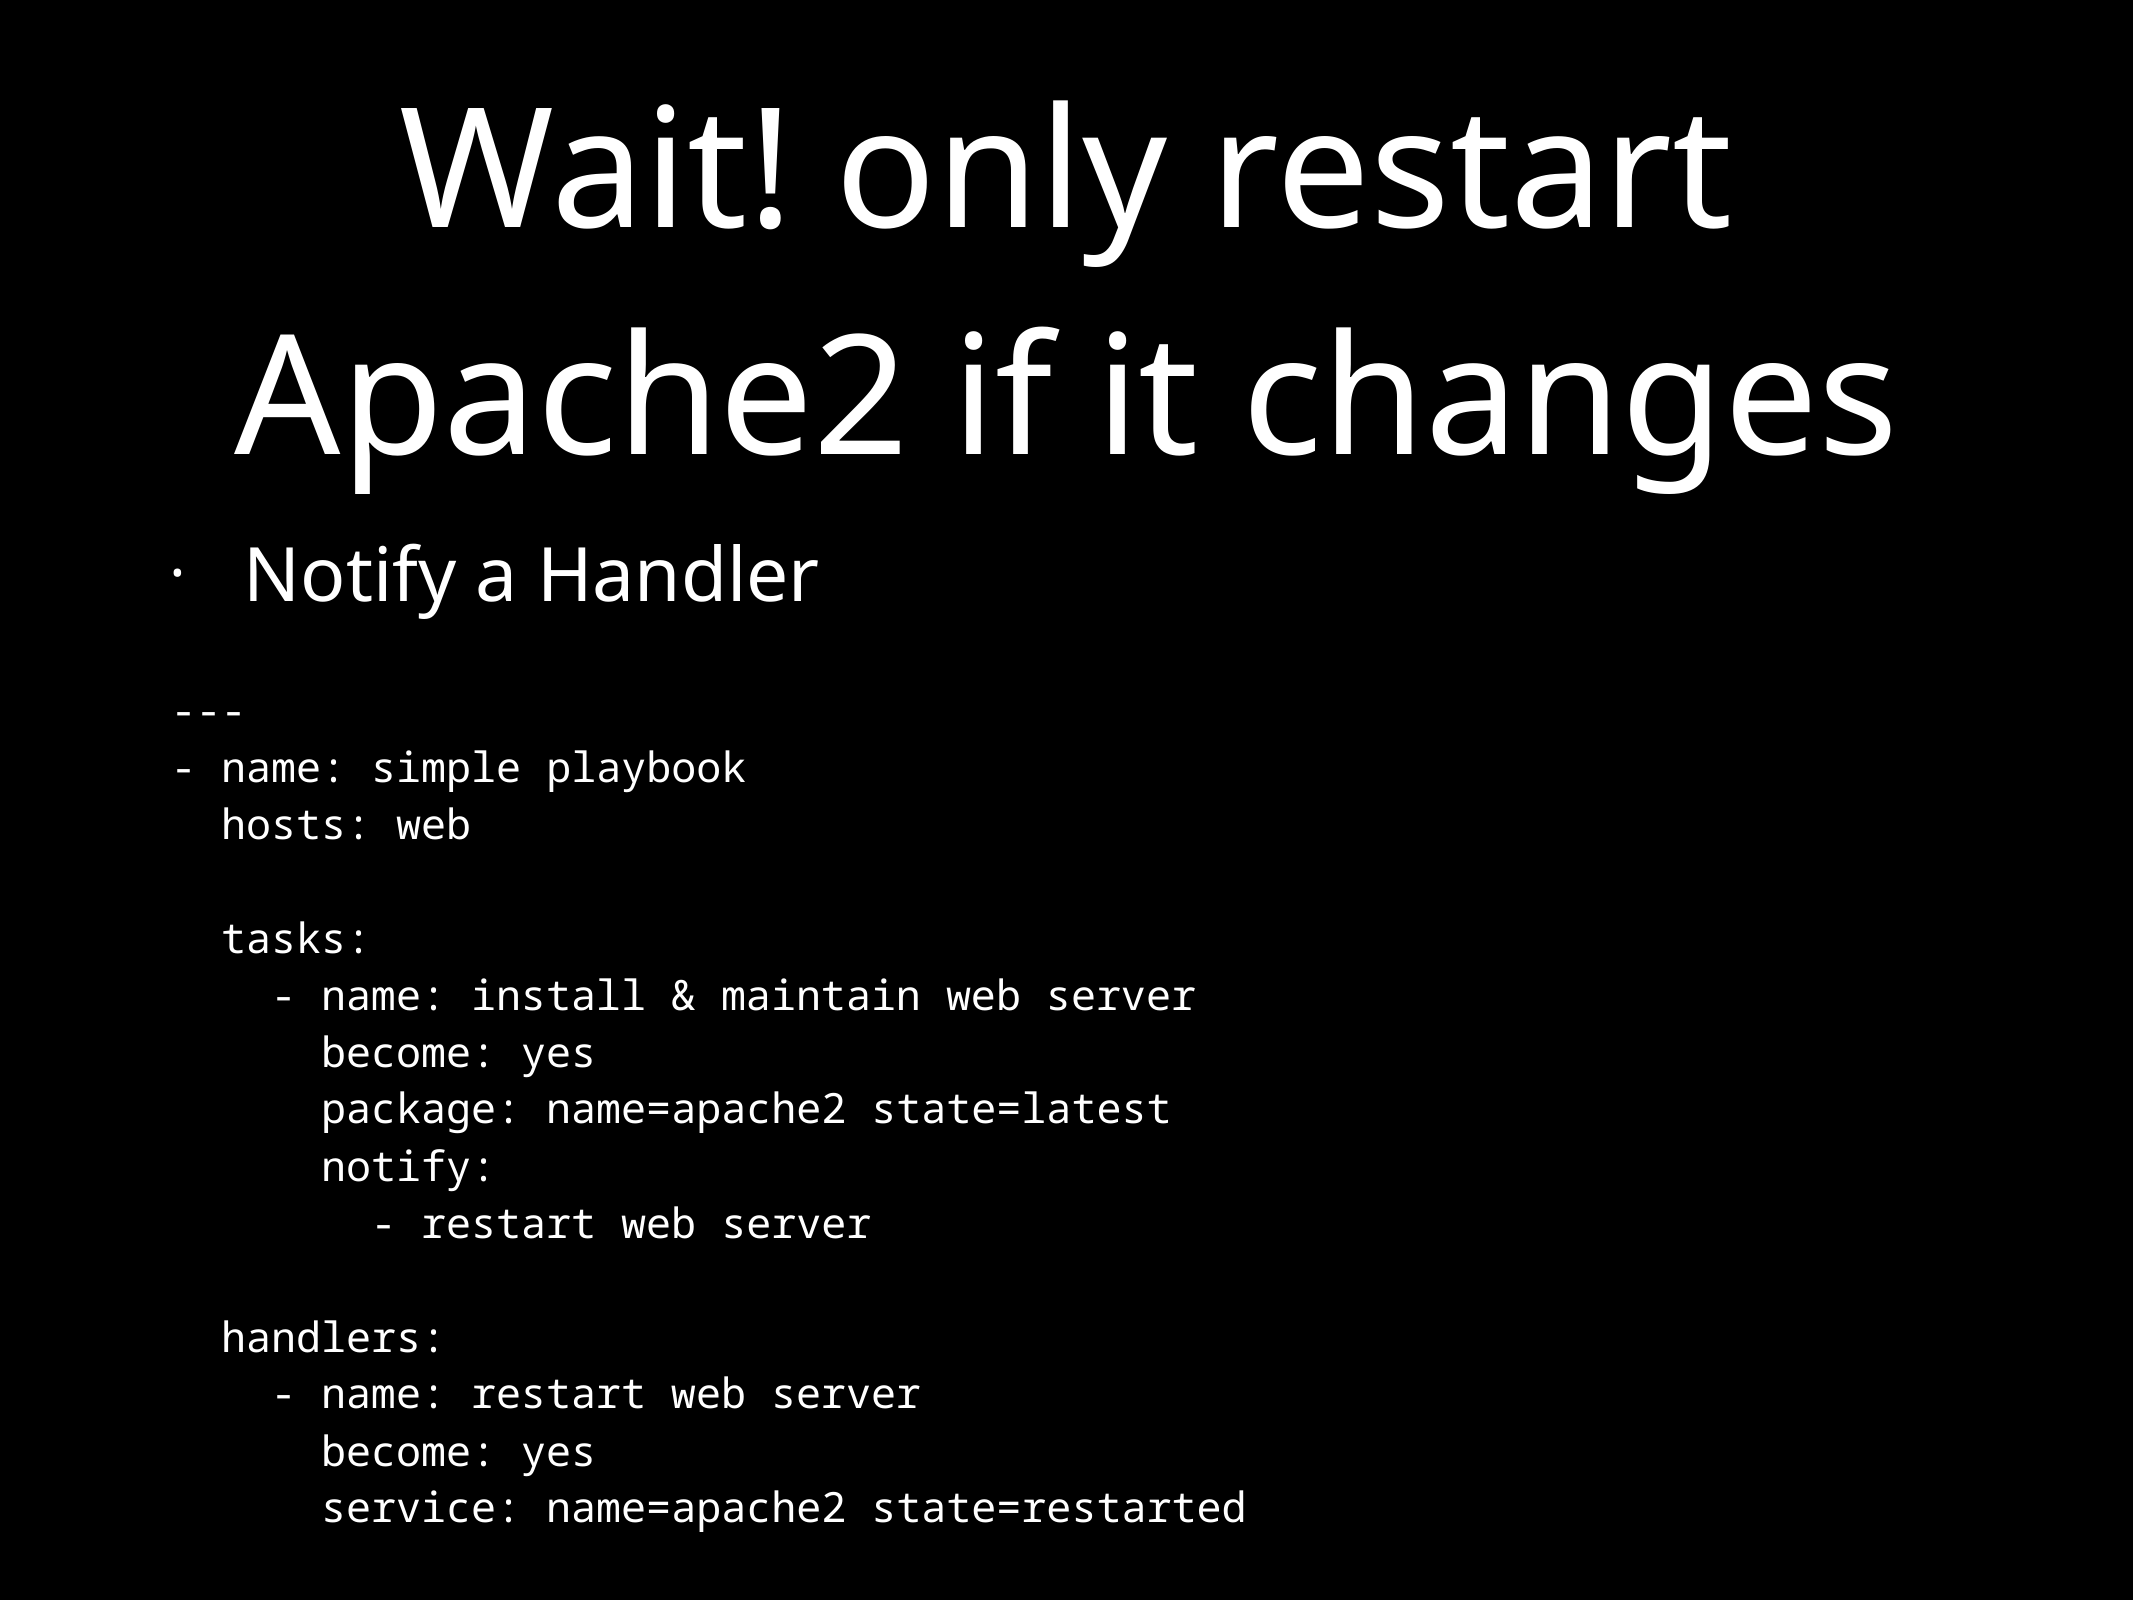

Wait! only restart Apache2 if it changes
Notify a Handler
---
- name: simple playbook
 hosts: web
 tasks:
 - name: install & maintain web server
 become: yes
 package: name=apache2 state=latest
 notify:
 - restart web server
 handlers:
 - name: restart web server
 become: yes
 service: name=apache2 state=restarted